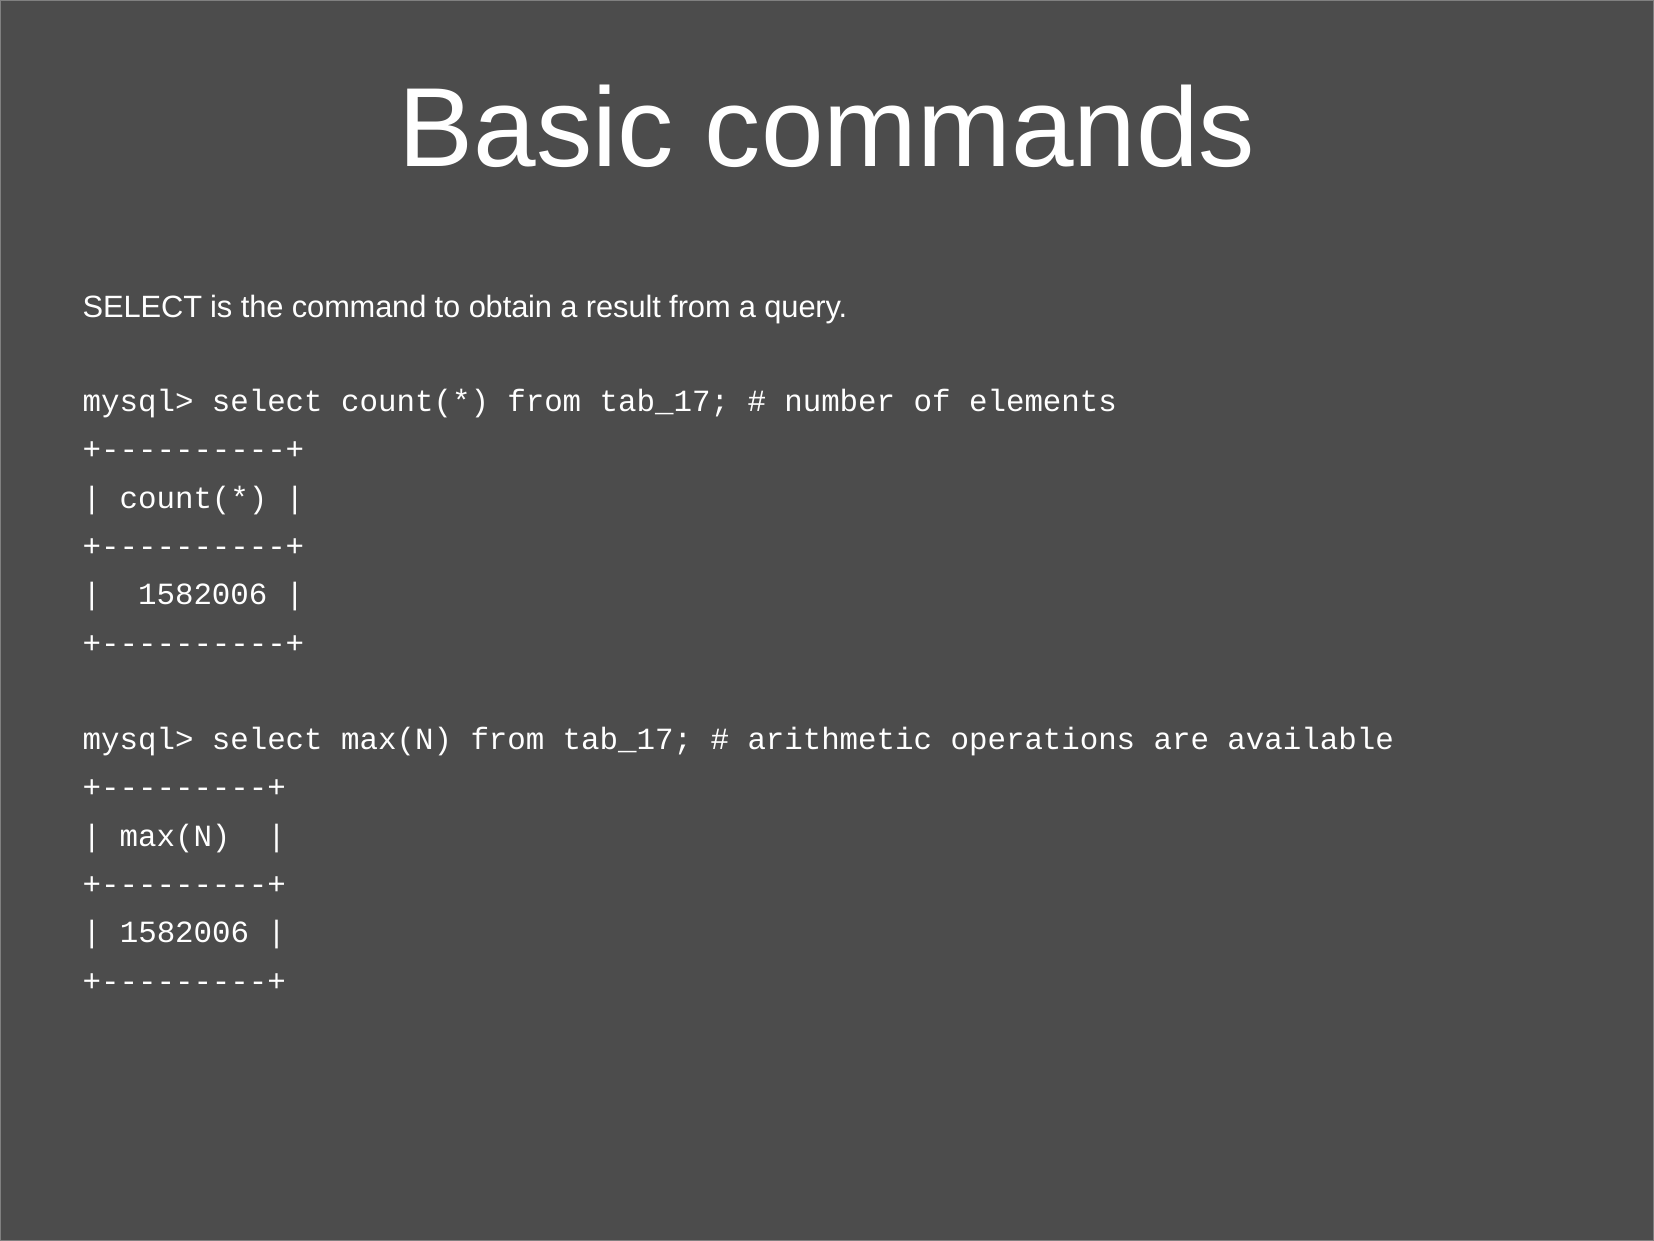

# Basic commands
SELECT is the command to obtain a result from a query.
mysql> select count(*) from tab_17; # number of elements
+----------+
| count(*) |
+----------+
| 1582006 |
+----------+
mysql> select max(N) from tab_17; # arithmetic operations are available
+---------+
| max(N) |
+---------+
| 1582006 |
+---------+